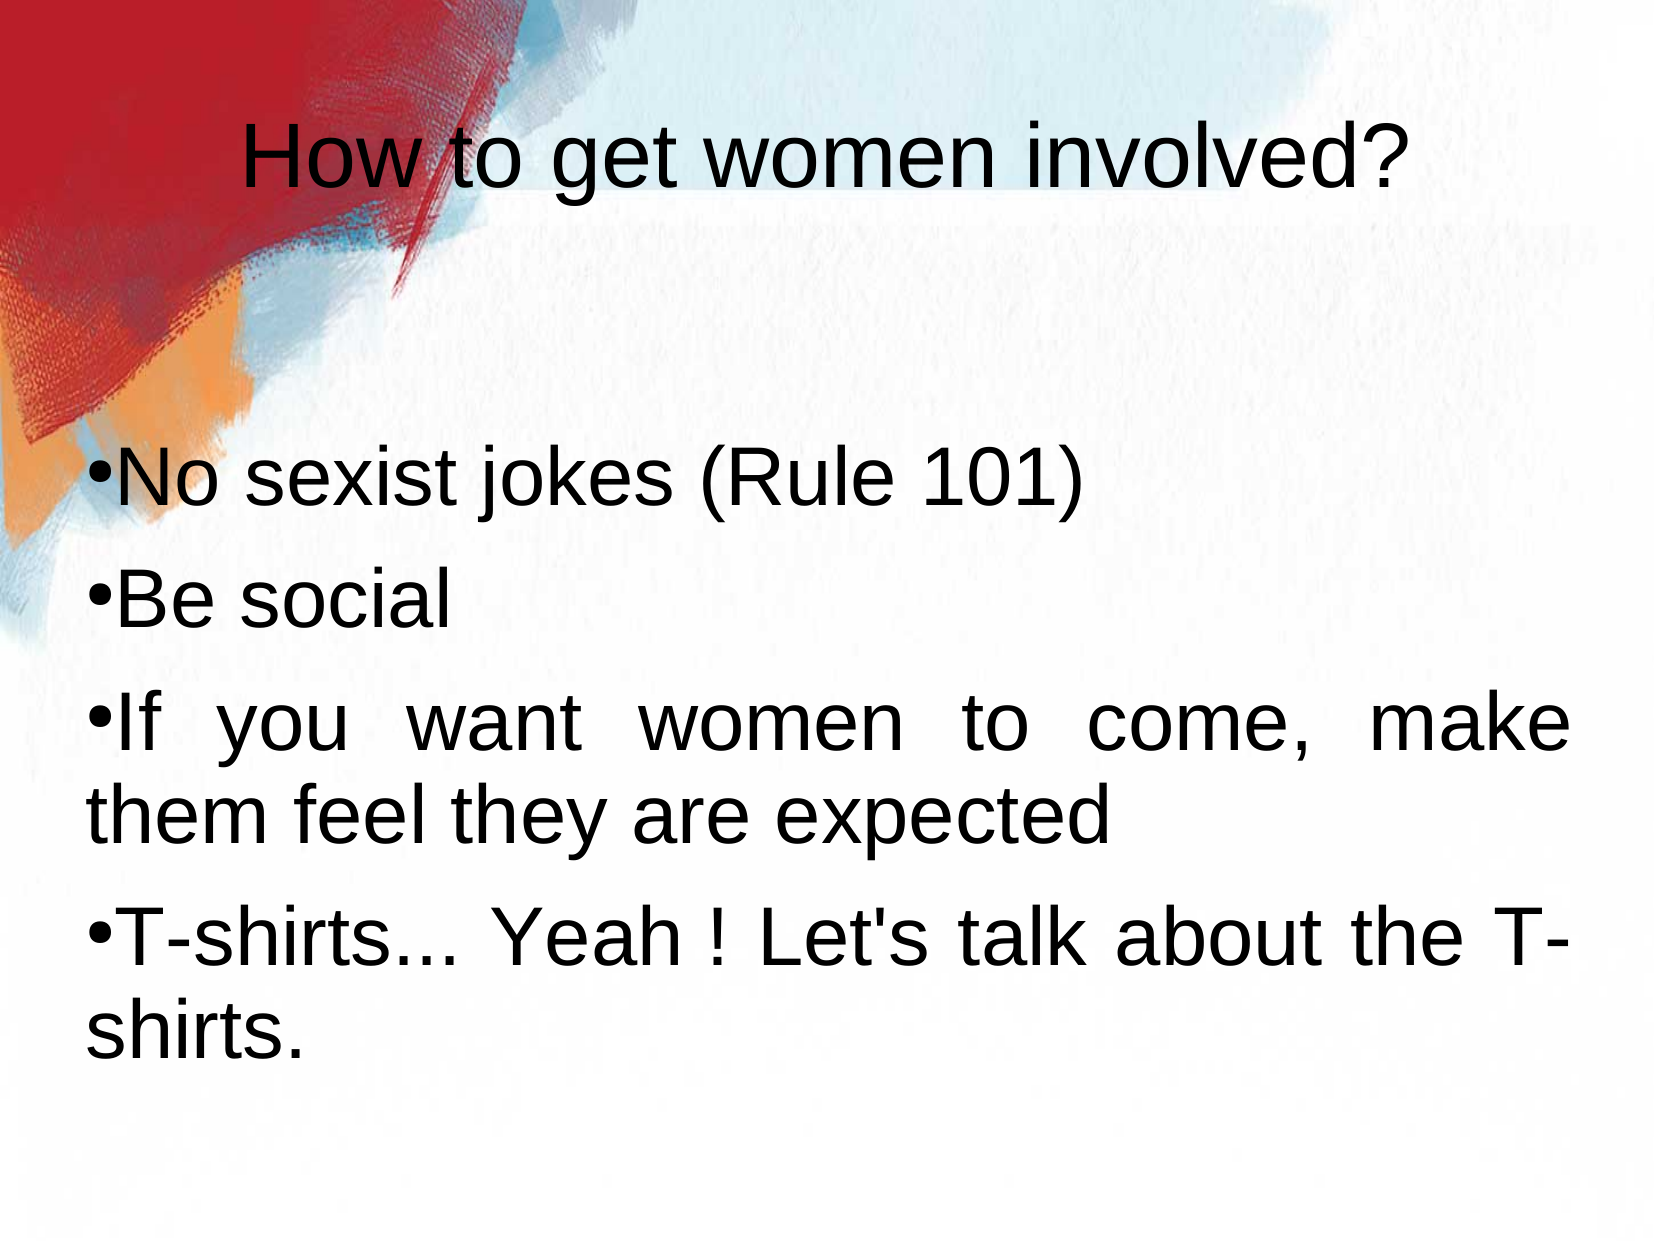

# How to get women involved?
No sexist jokes (Rule 101)
Be social
If you want women to come, make them feel they are expected
T-shirts... Yeah ! Let's talk about the T-shirts.